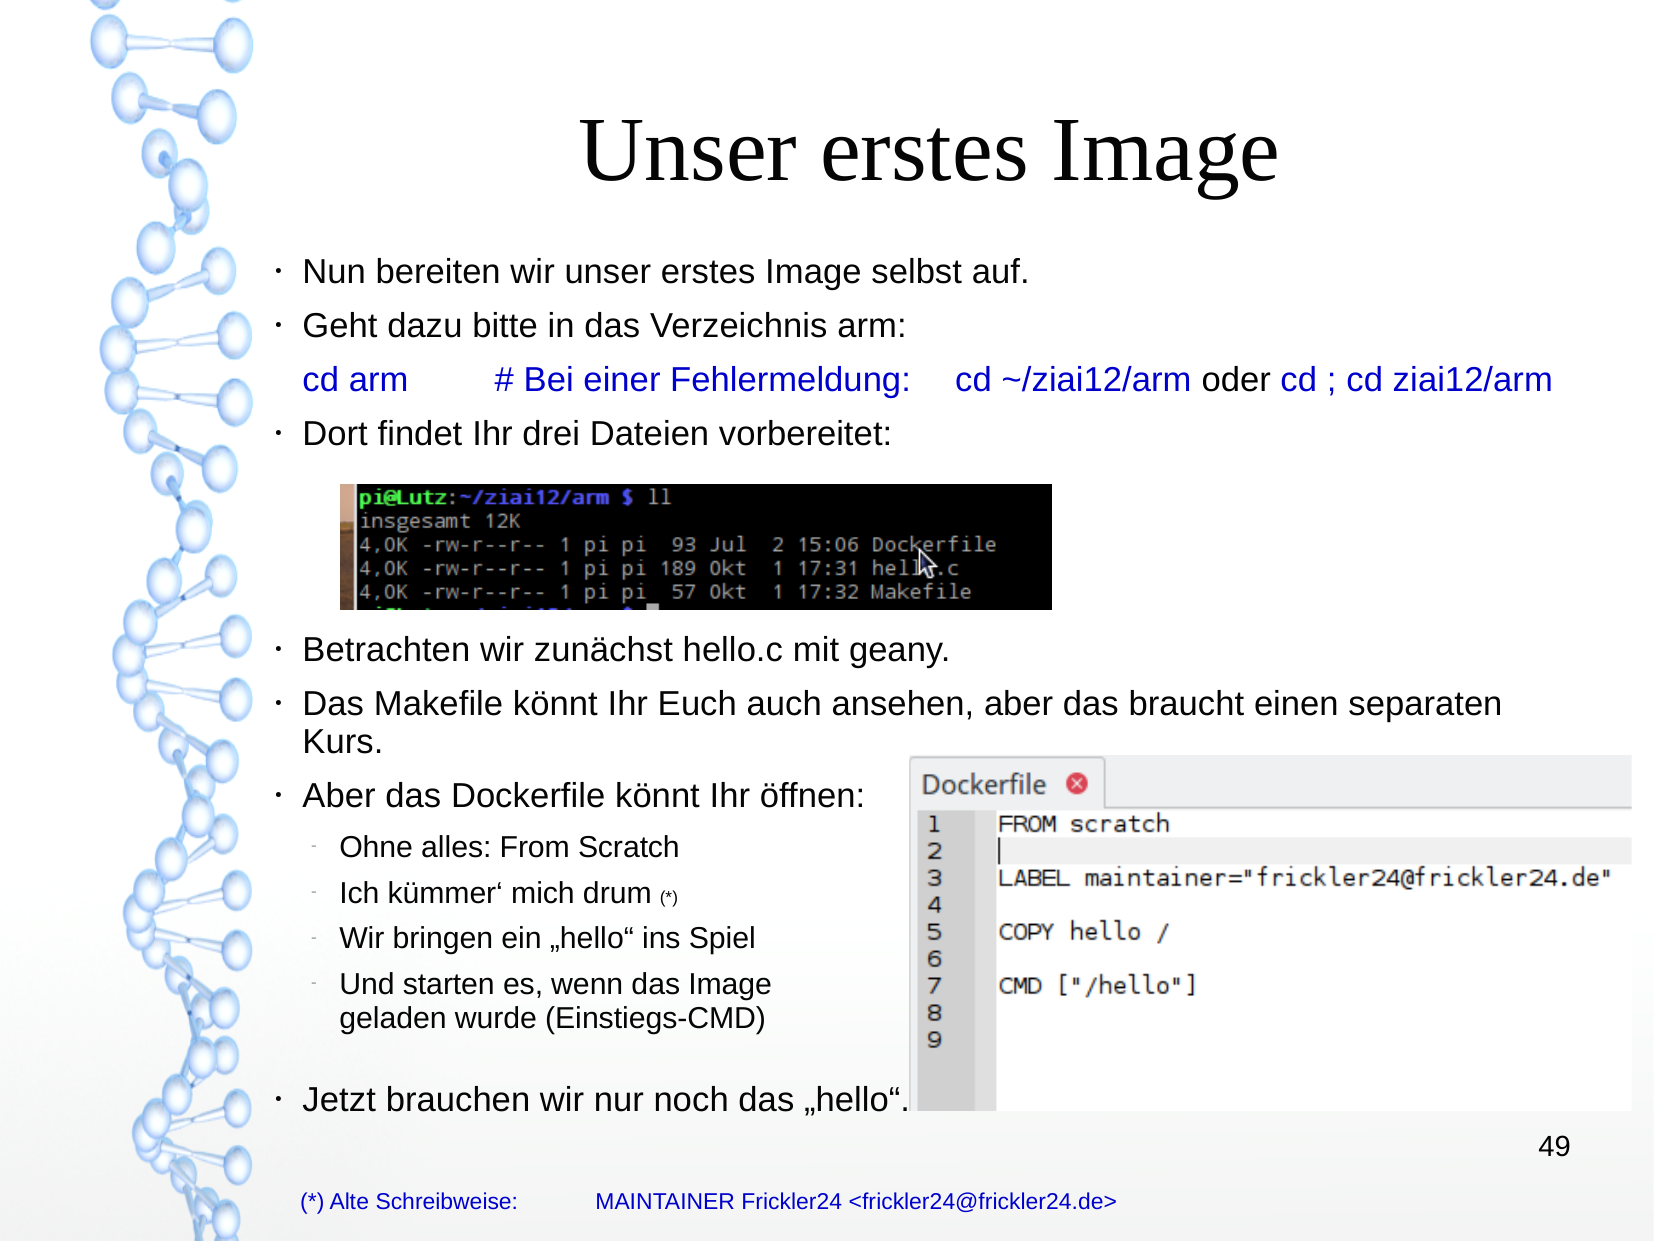

# Unser erstes Image
Nun bereiten wir unser erstes Image selbst auf.
Geht dazu bitte in das Verzeichnis arm:
cd arm			# Bei einer Fehlermeldung: 	cd ~/ziai12/arm oder cd ; cd ziai12/arm
Dort findet Ihr drei Dateien vorbereitet:
Betrachten wir zunächst hello.c mit geany.
Das Makefile könnt Ihr Euch auch ansehen, aber das braucht einen separaten Kurs.
Aber das Dockerfile könnt Ihr öffnen:
Ohne alles: From Scratch
Ich kümmer‘ mich drum (*)
Wir bringen ein „hello“ ins Spiel
Und starten es, wenn das Image
geladen wurde (Einstiegs-CMD)
Jetzt brauchen wir nur noch das „hello“...
49
(*) Alte Schreibweise: 	MAINTAINER Frickler24 <frickler24@frickler24.de>